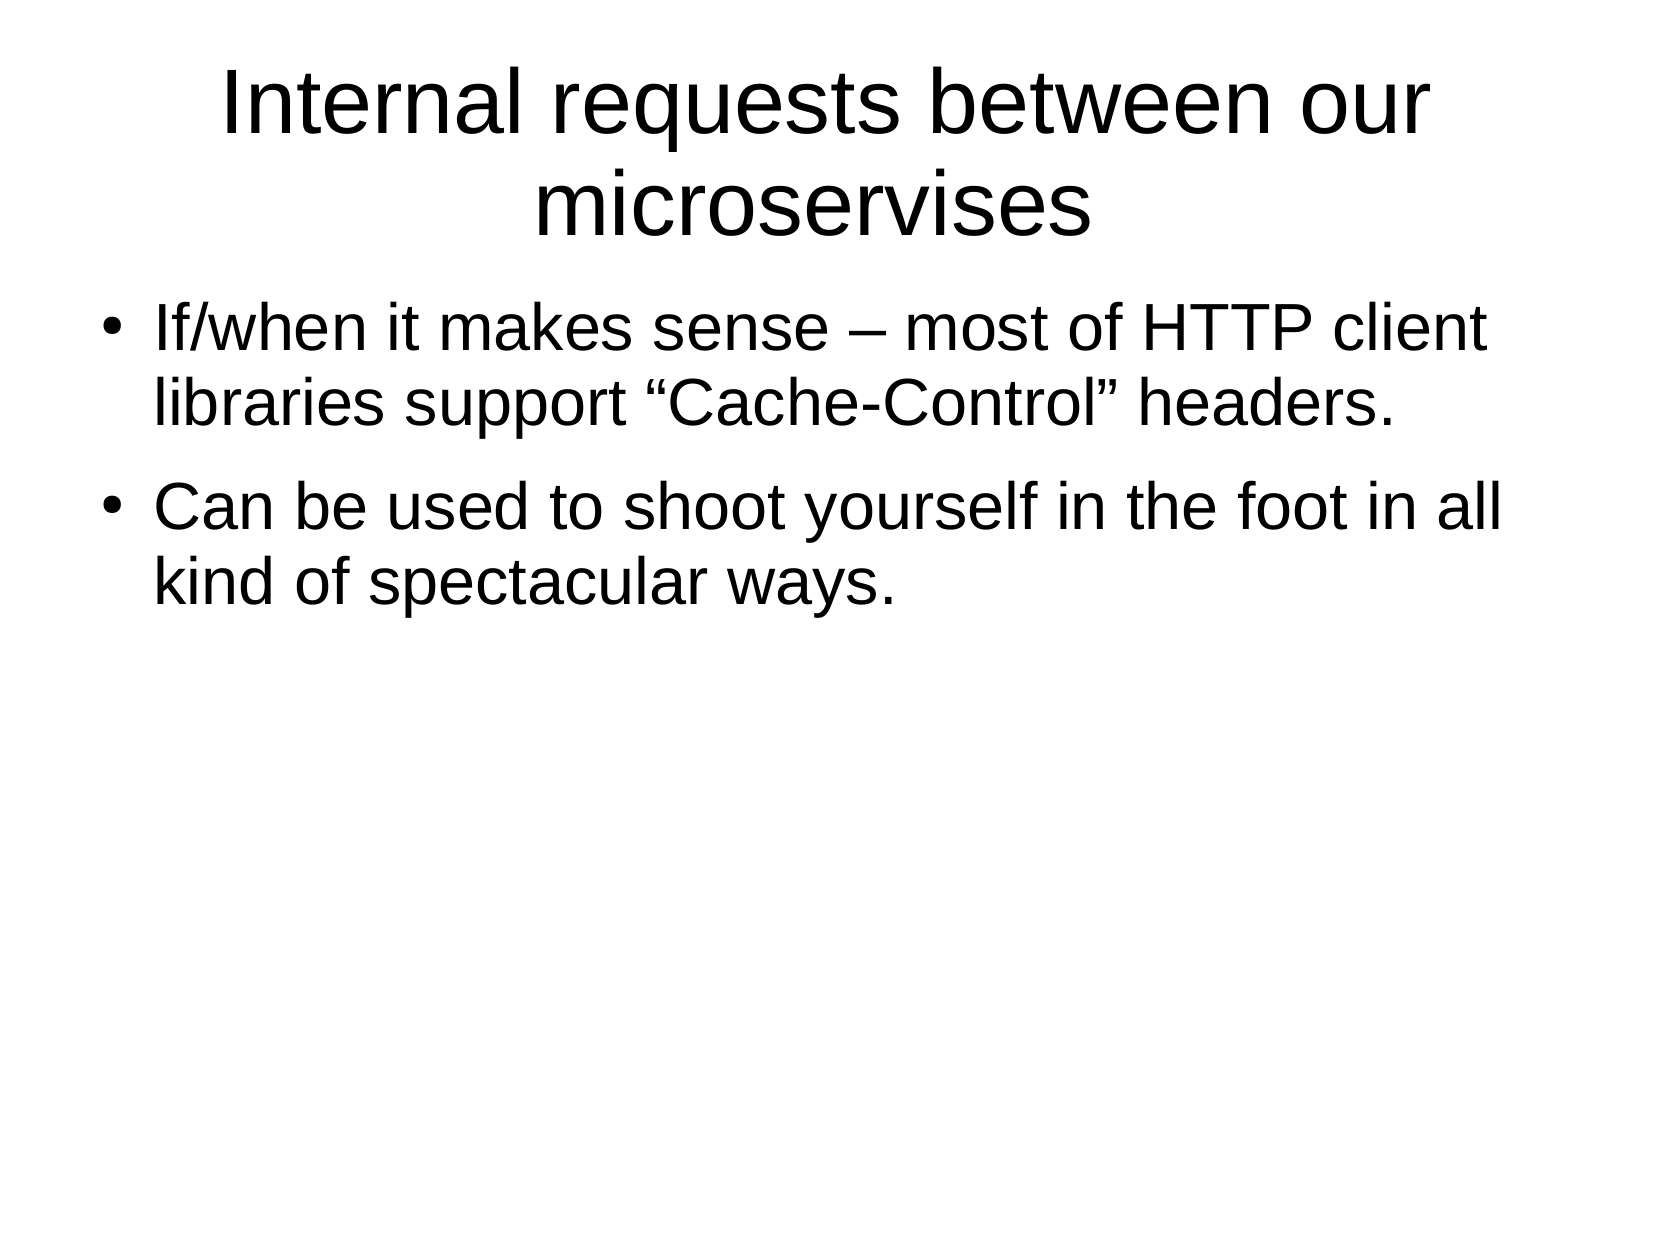

# Internal requests between our microservises
If/when it makes sense – most of HTTP client libraries support “Cache-Control” headers.
Can be used to shoot yourself in the foot in all kind of spectacular ways.